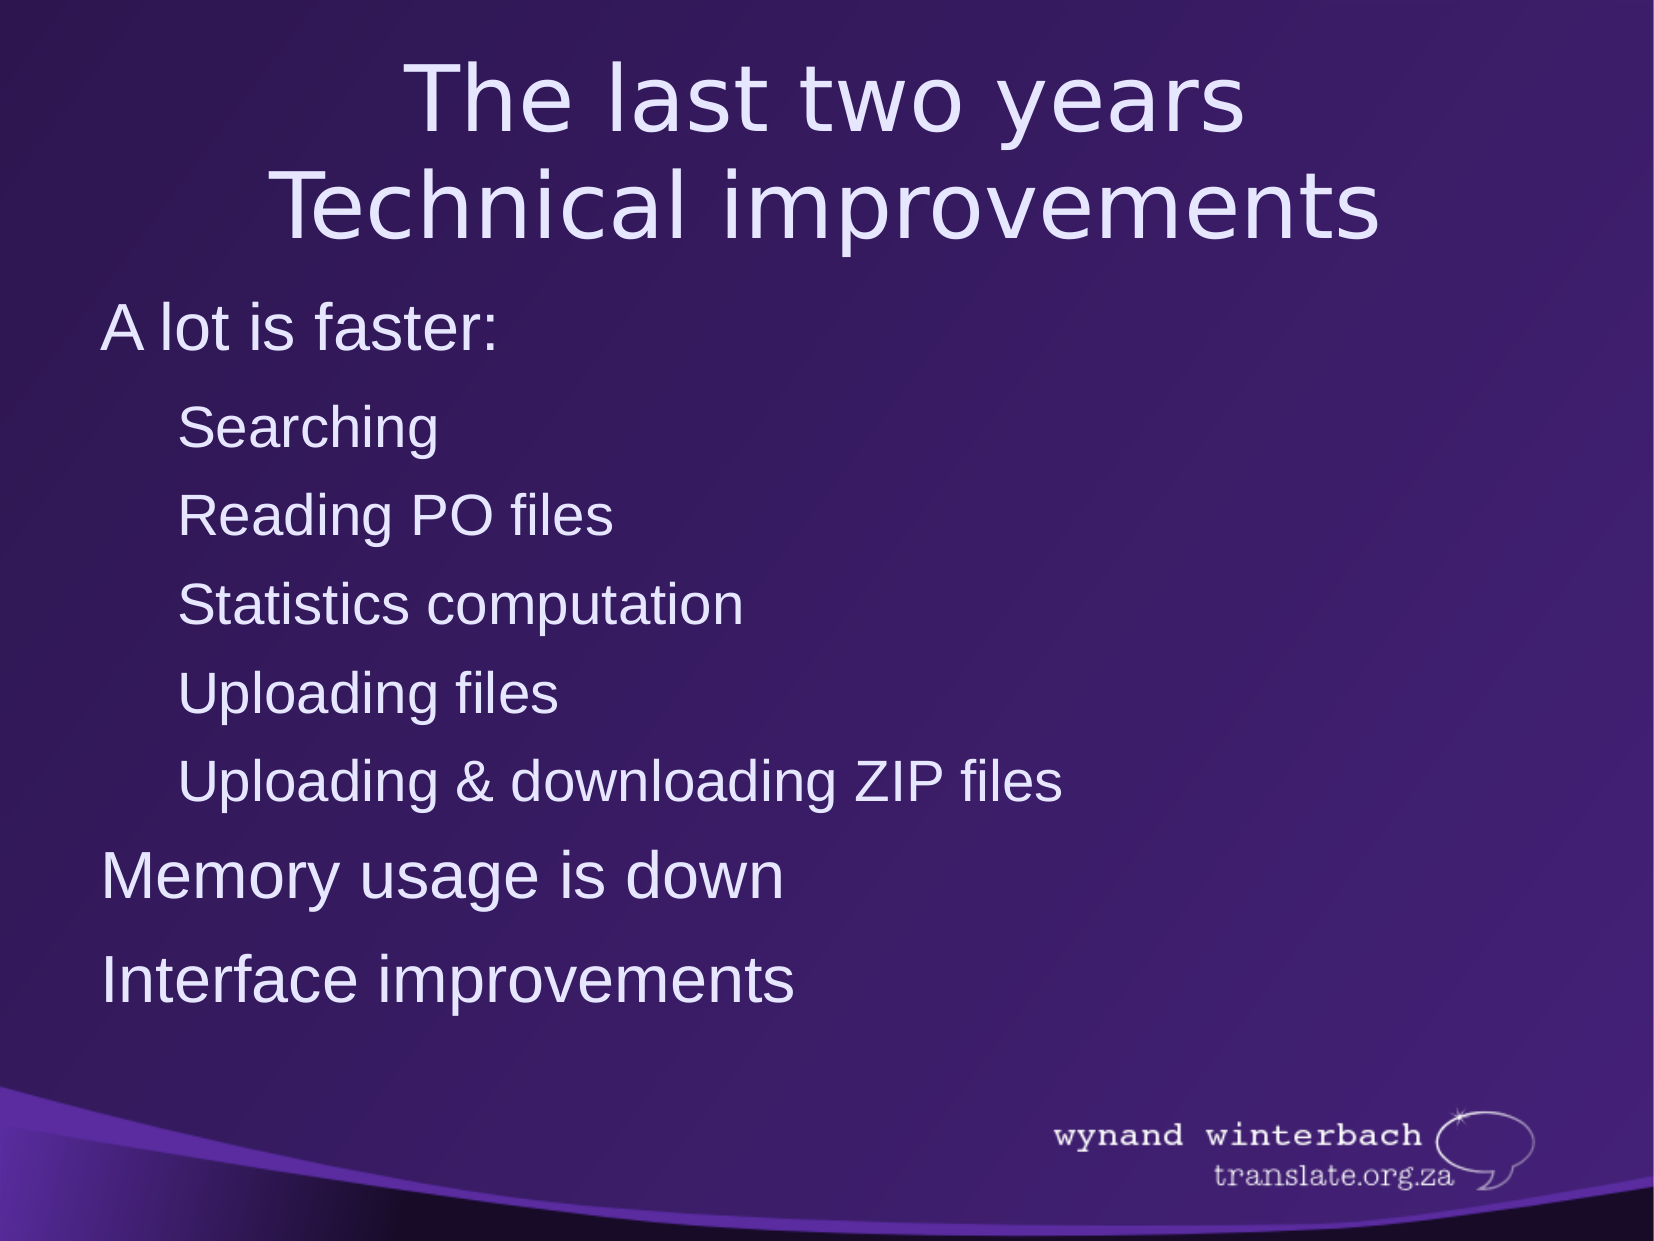

# The last two years Technical improvements
A lot is faster:
Searching
Reading PO files
Statistics computation
Uploading files
Uploading & downloading ZIP files
Memory usage is down
Interface improvements